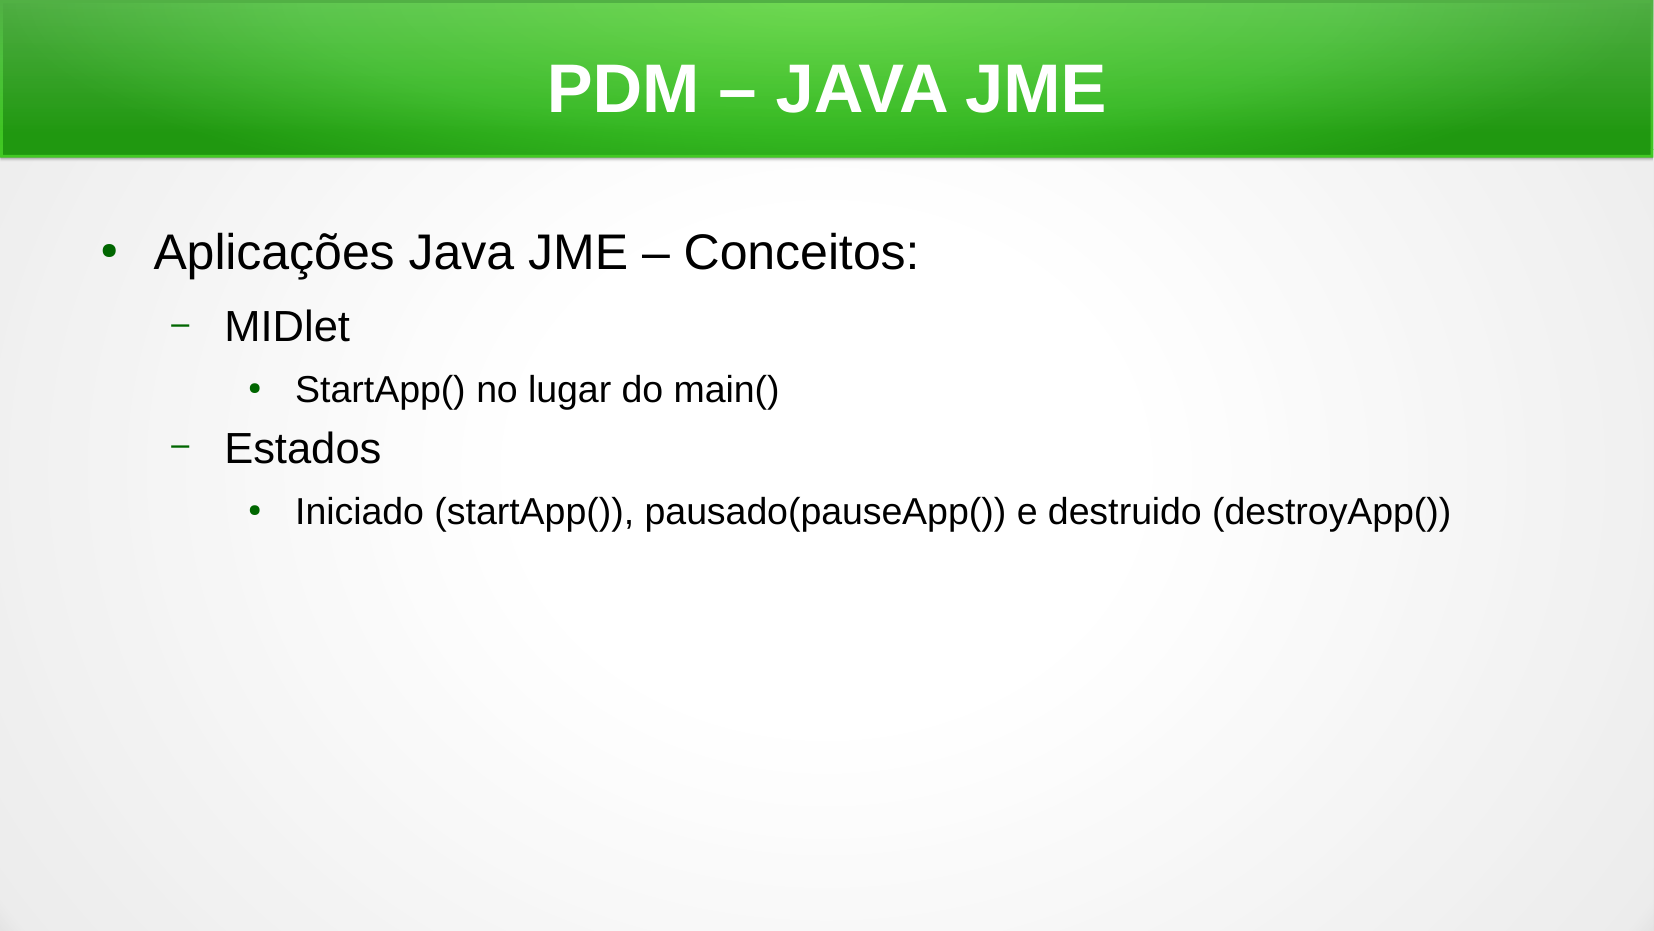

# PDM – JAVA JME
Aplicações Java JME – Conceitos:
MIDlet
StartApp() no lugar do main()
Estados
Iniciado (startApp()), pausado(pauseApp()) e destruido (destroyApp())